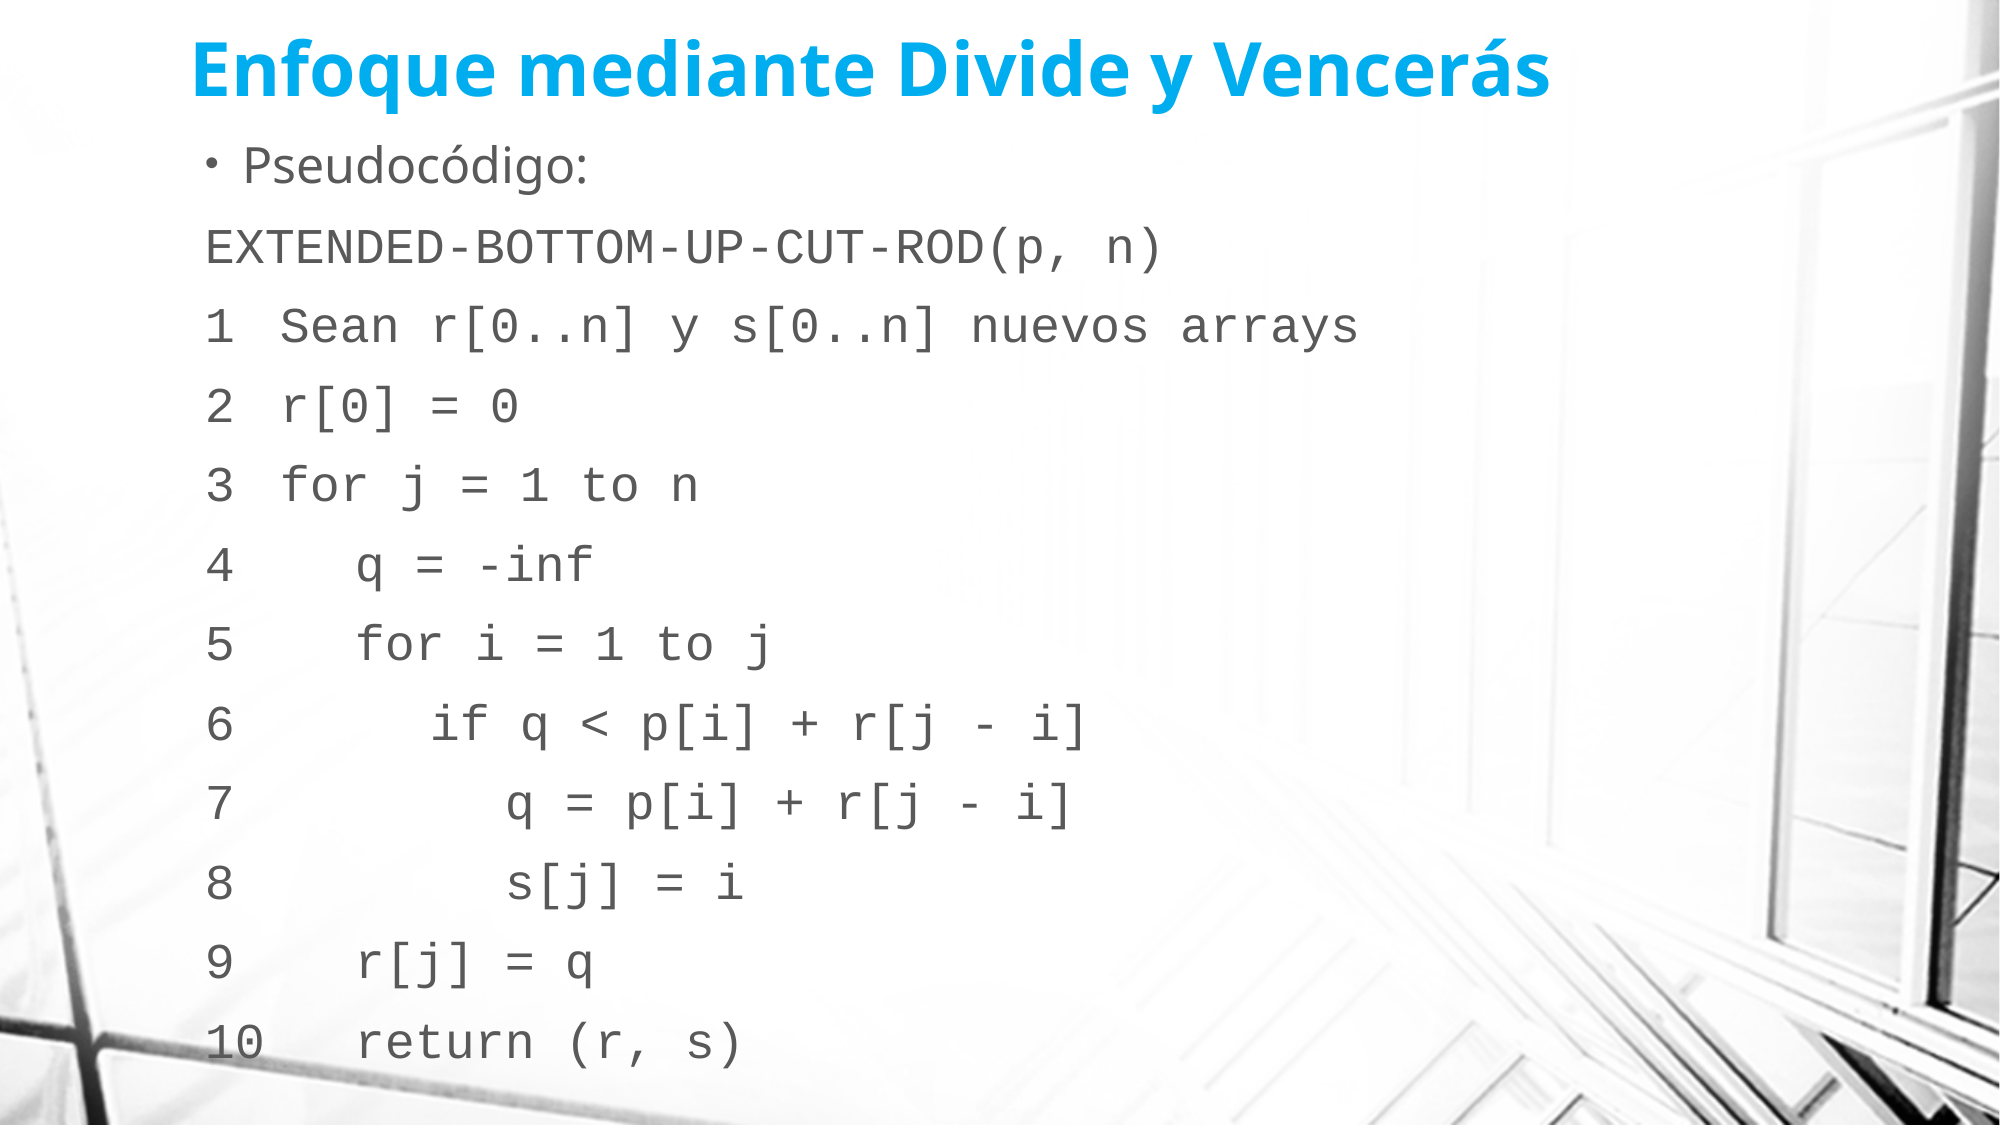

# Enfoque mediante Divide y Vencerás
Pseudocódigo:
EXTENDED-BOTTOM-UP-CUT-ROD(p, n)
1 	Sean r[0..n] y s[0..n] nuevos arrays
2 	r[0] = 0
3 	for j = 1 to n
4 		q = -inf
5 		for i = 1 to j
6 			if q < p[i] + r[j - i]
7 				q = p[i] + r[j - i]
8 				s[j] = i
9 		r[j] = q
10 	return (r, s)